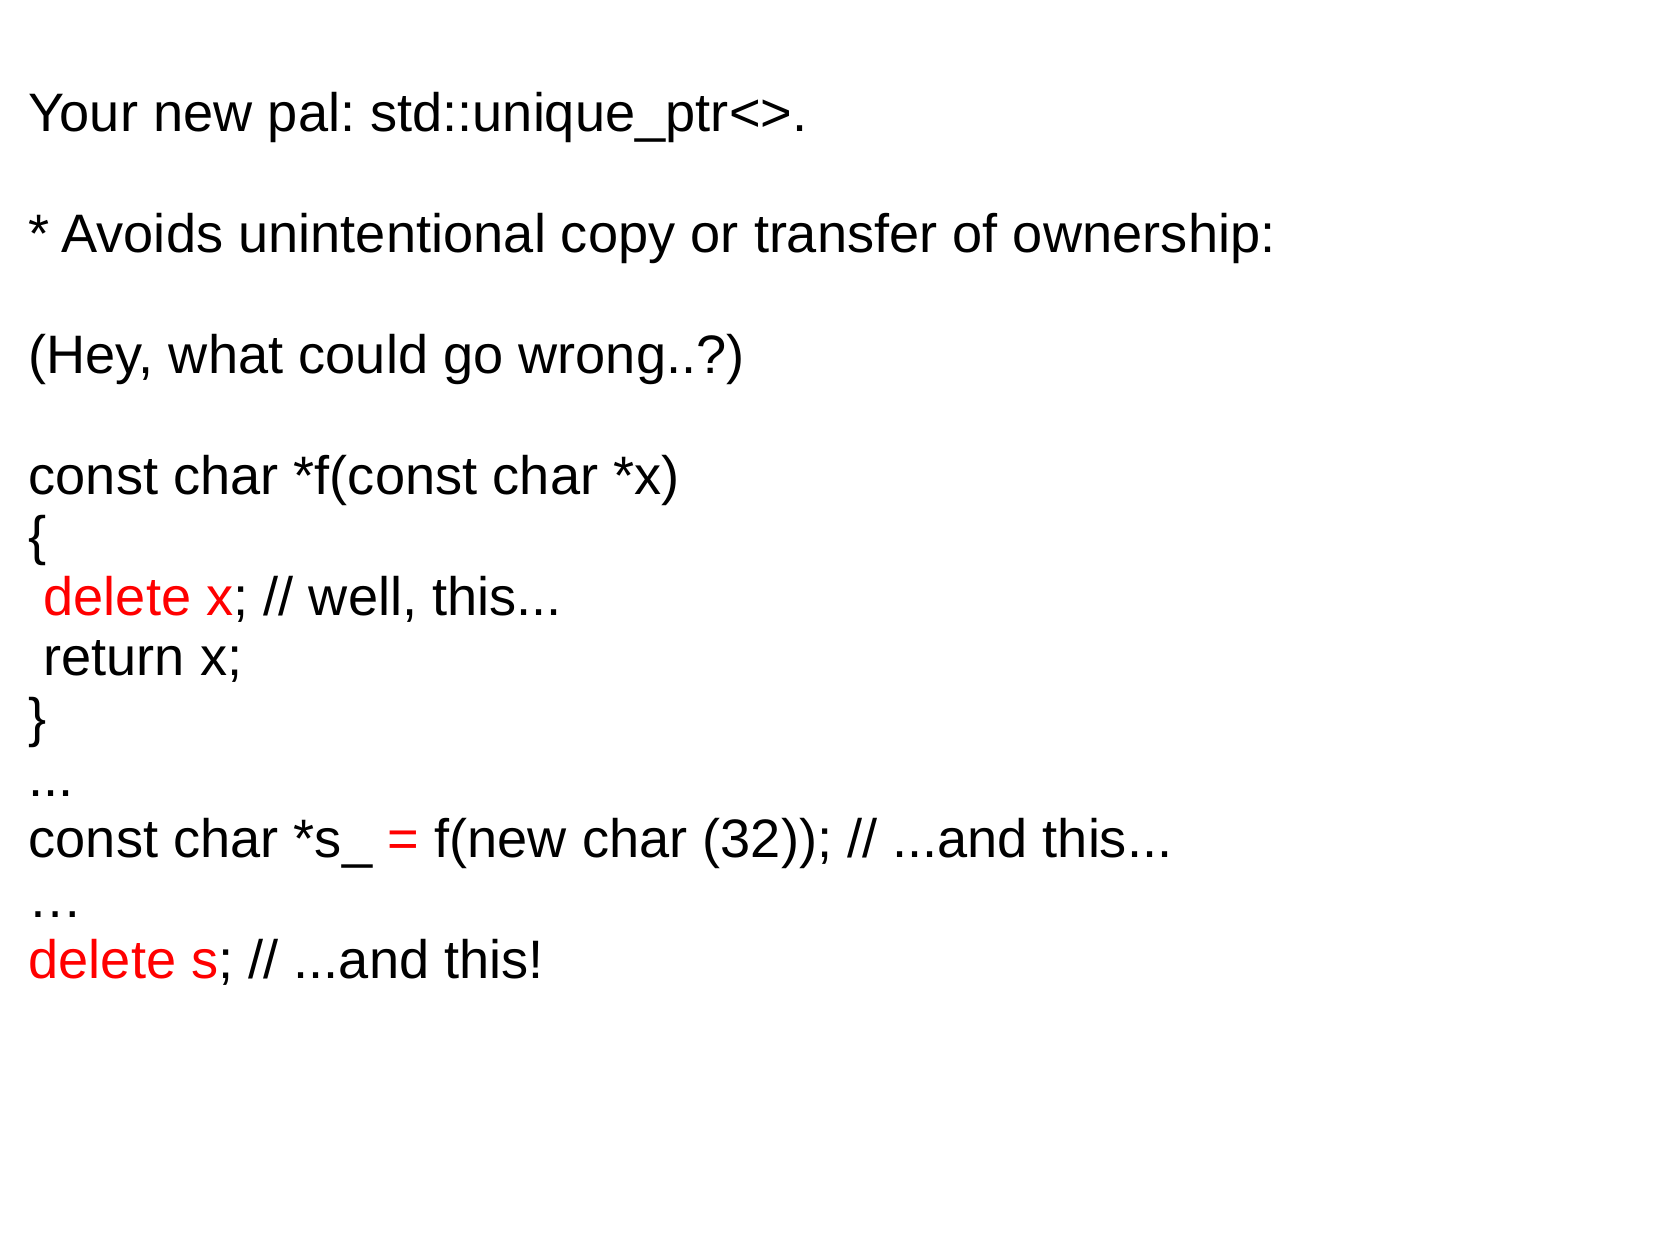

Your new pal: std::unique_ptr<>.
* Avoids unintentional copy or transfer of ownership:
(Hey, what could go wrong..?)
const char *f(const char *x)
{
 delete x; // well, this...
 return x;
}
...
const char *s_ = f(new char (32)); // ...and this...
…
delete s; // ...and this!